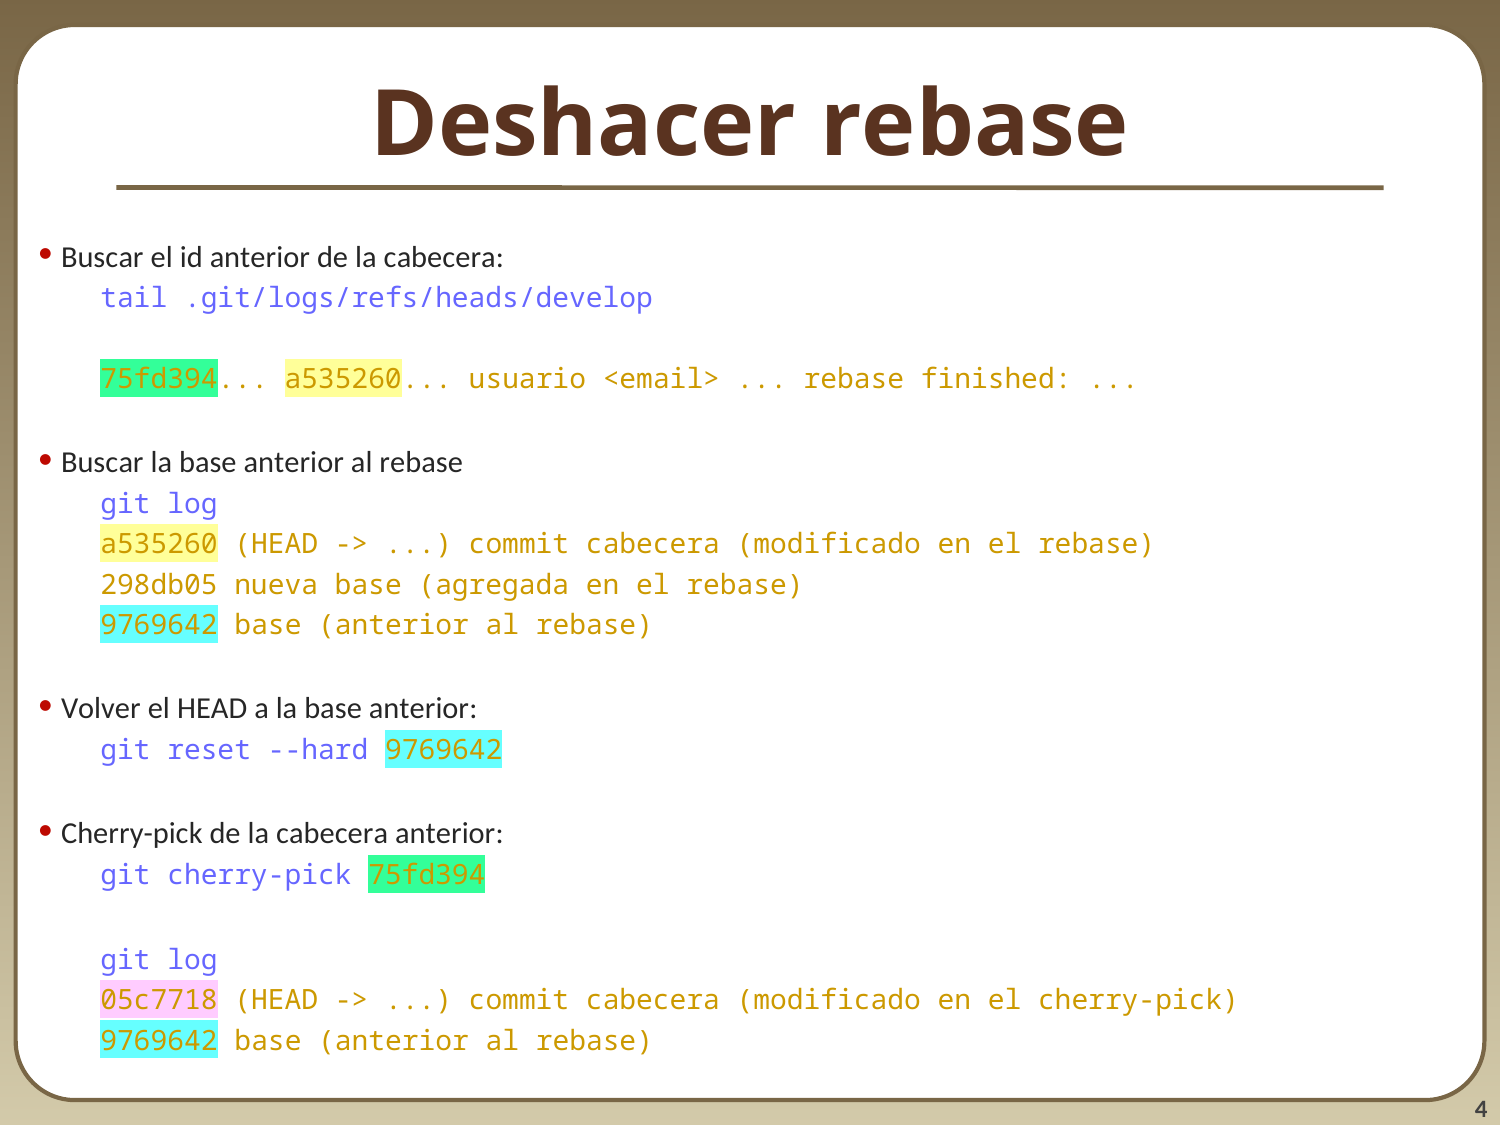

# Deshacer rebase
Buscar el id anterior de la cabecera:
tail .git/logs/refs/heads/develop
75fd394... a535260... usuario <email> ... rebase finished: ...
Buscar la base anterior al rebase
git log
a535260 (HEAD -> ...) commit cabecera (modificado en el rebase)
298db05 nueva base (agregada en el rebase)
9769642 base (anterior al rebase)
Volver el HEAD a la base anterior:
git reset --hard 9769642
Cherry-pick de la cabecera anterior:
git cherry-pick 75fd394
git log
05c7718 (HEAD -> ...) commit cabecera (modificado en el cherry-pick)
9769642 base (anterior al rebase)